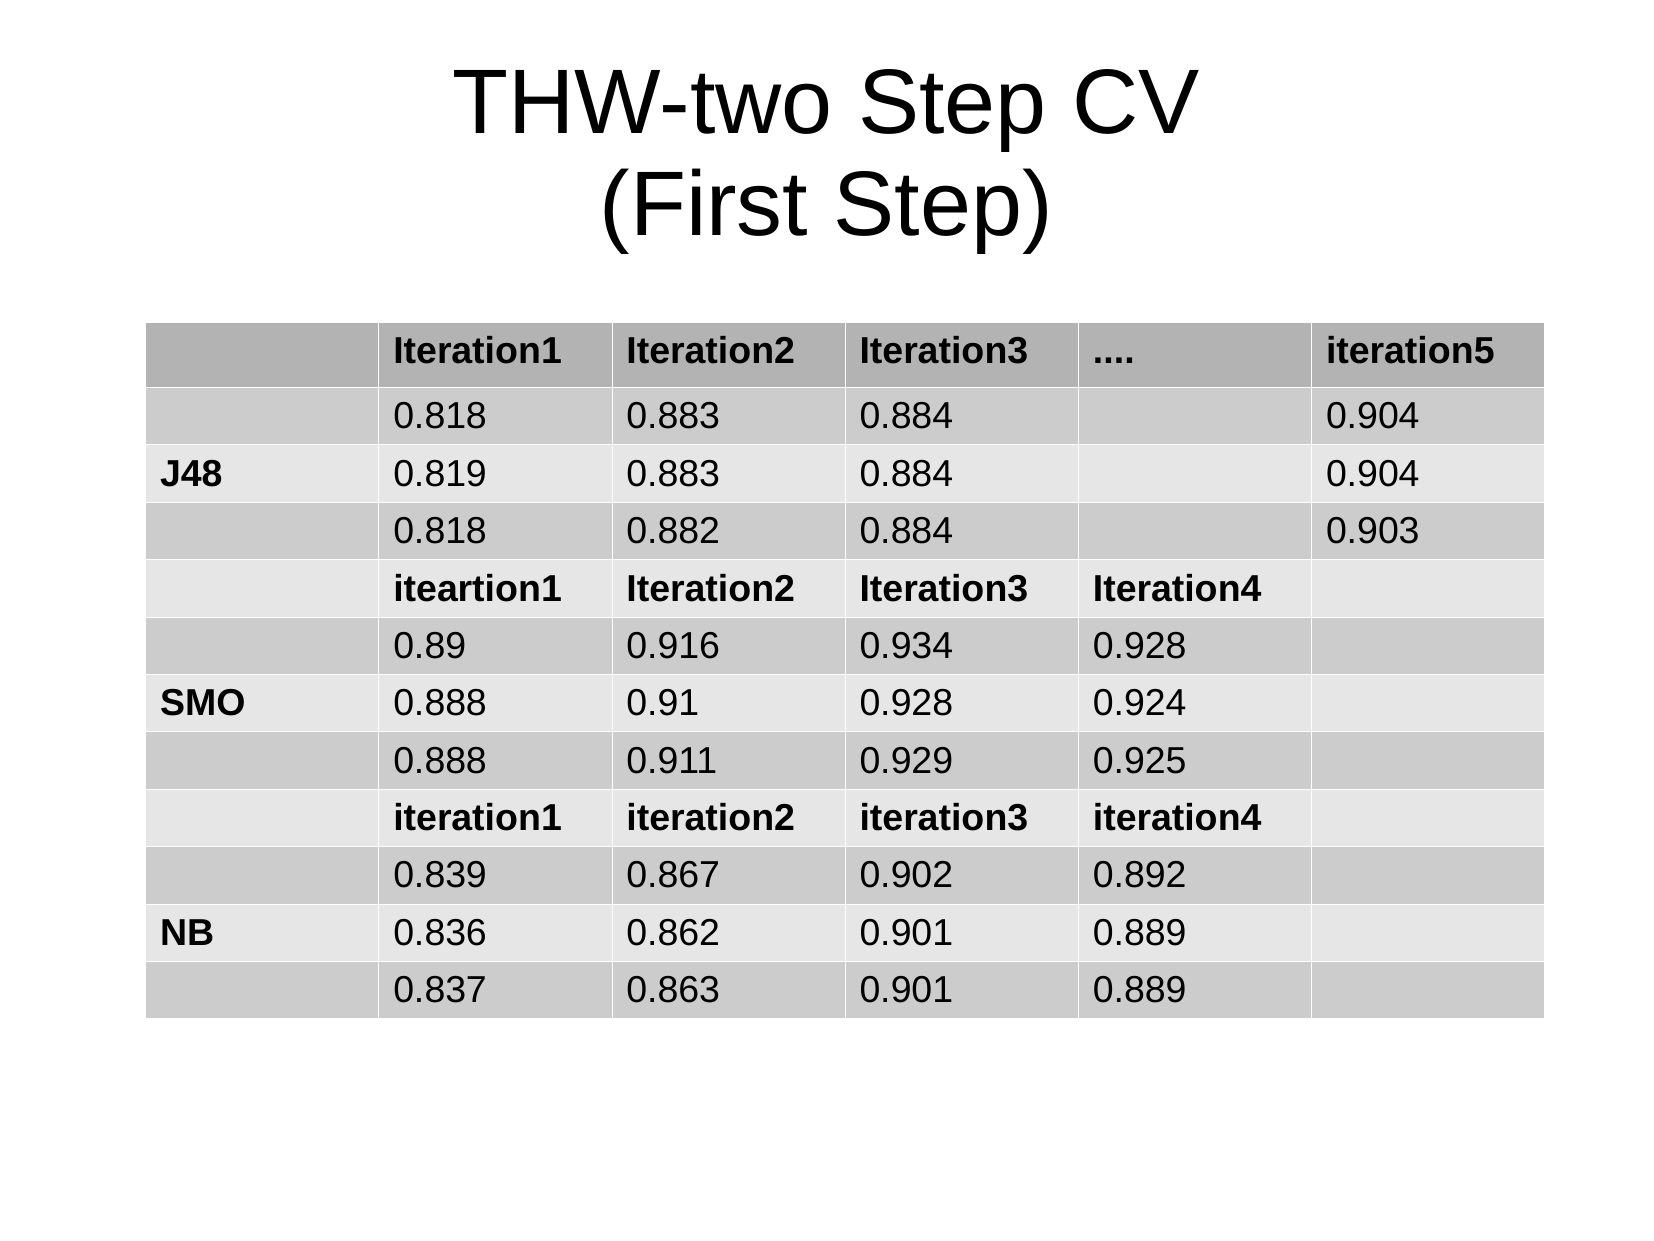

# THW-two Step CV (First Step)
| | Iteration1 | Iteration2 | Iteration3 | .... | iteration5 |
| --- | --- | --- | --- | --- | --- |
| | 0.818 | 0.883 | 0.884 | | 0.904 |
| J48 | 0.819 | 0.883 | 0.884 | | 0.904 |
| | 0.818 | 0.882 | 0.884 | | 0.903 |
| | iteartion1 | Iteration2 | Iteration3 | Iteration4 | |
| | 0.89 | 0.916 | 0.934 | 0.928 | |
| SMO | 0.888 | 0.91 | 0.928 | 0.924 | |
| | 0.888 | 0.911 | 0.929 | 0.925 | |
| | iteration1 | iteration2 | iteration3 | iteration4 | |
| | 0.839 | 0.867 | 0.902 | 0.892 | |
| NB | 0.836 | 0.862 | 0.901 | 0.889 | |
| | 0.837 | 0.863 | 0.901 | 0.889 | |